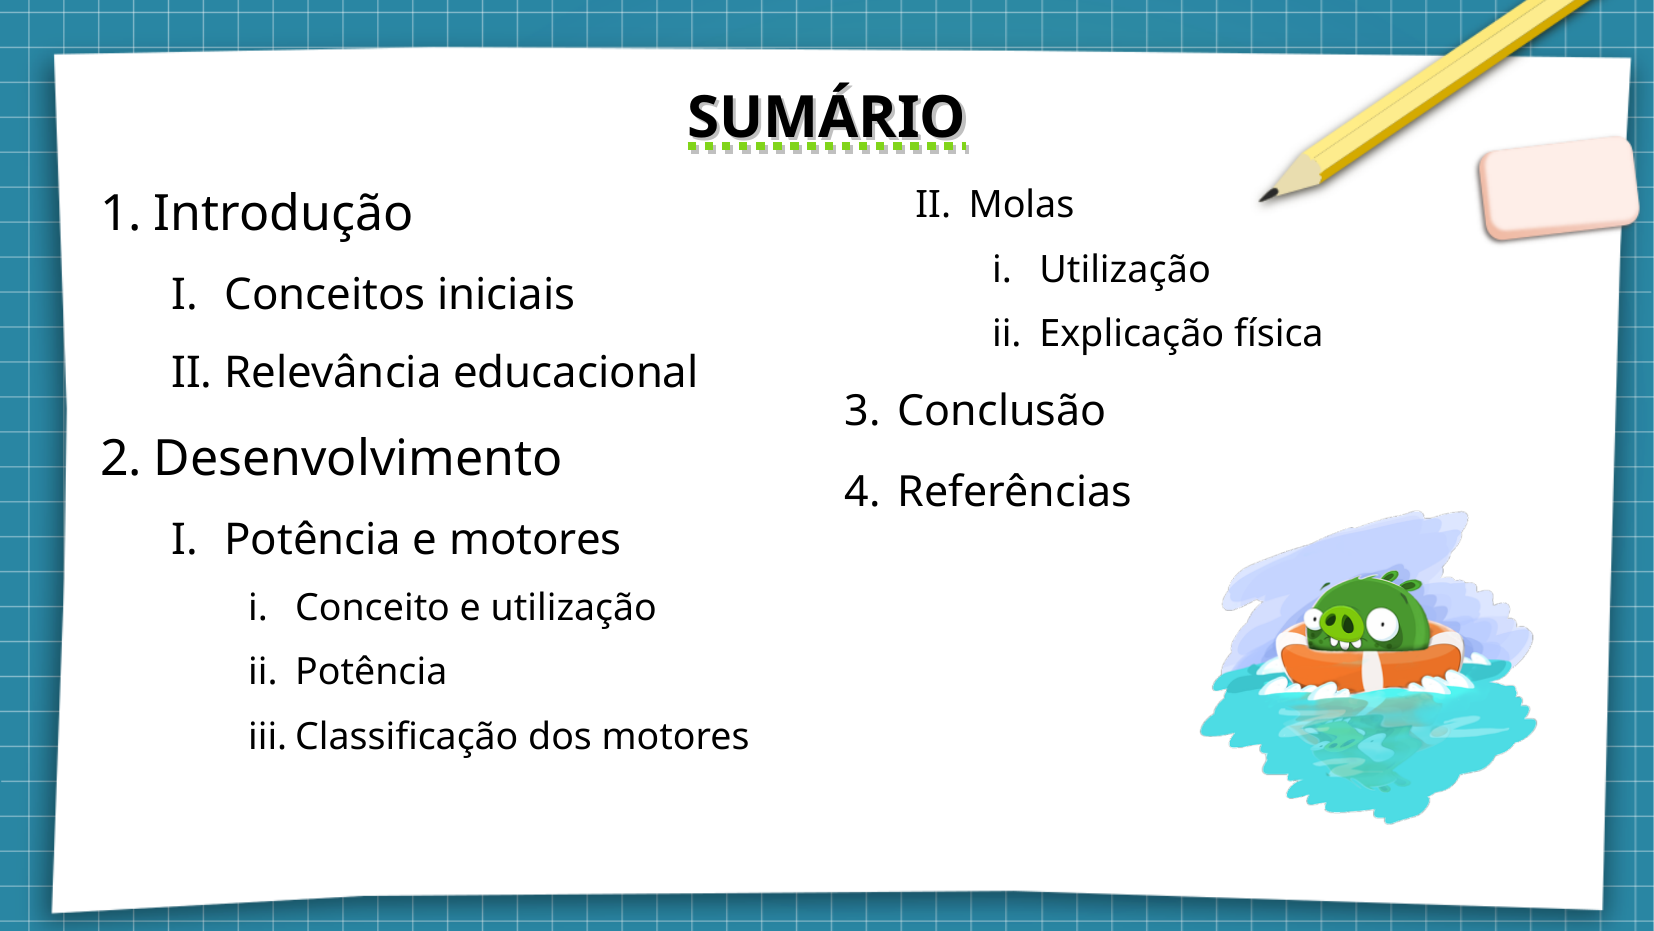

# Sumário
Introdução
Conceitos iniciais
Relevância educacional
Desenvolvimento
Potência e motores
Conceito e utilização
Potência
Classificação dos motores
Molas
Utilização
Explicação física
Conclusão
Referências